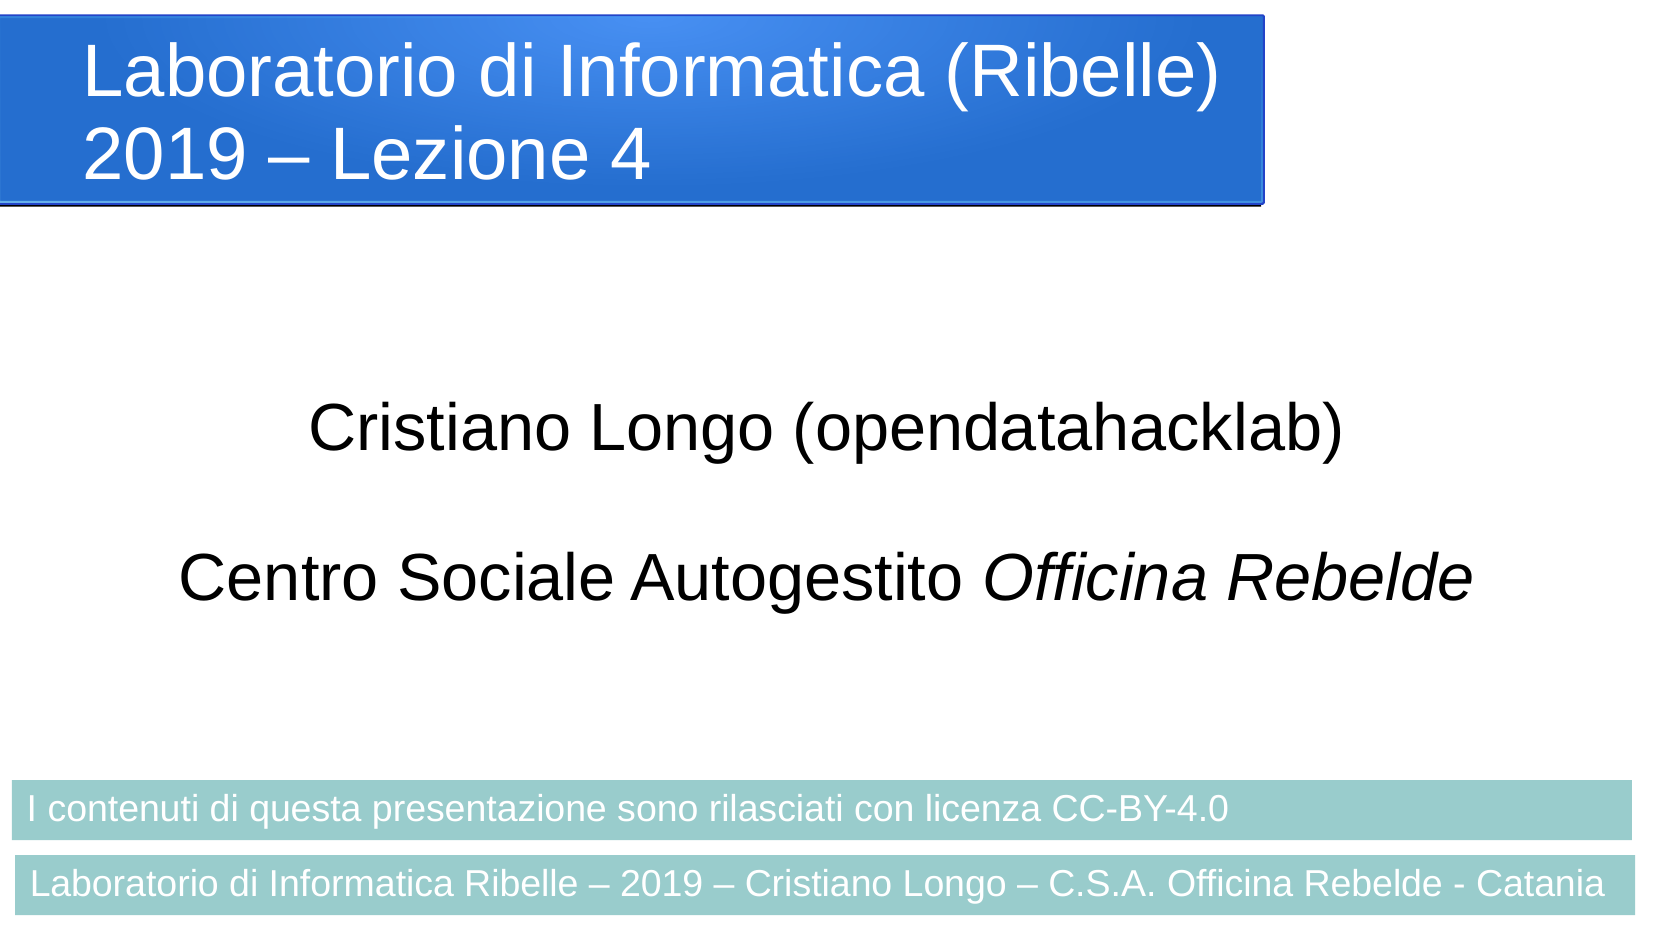

# Laboratorio di Informatica (Ribelle) 2019 – Lezione 4
Cristiano Longo (opendatahacklab)
Centro Sociale Autogestito Officina Rebelde
I contenuti di questa presentazione sono rilasciati con licenza CC-BY-4.0
Laboratorio di Informatica Ribelle – 2019 – Cristiano Longo – C.S.A. Officina Rebelde - Catania